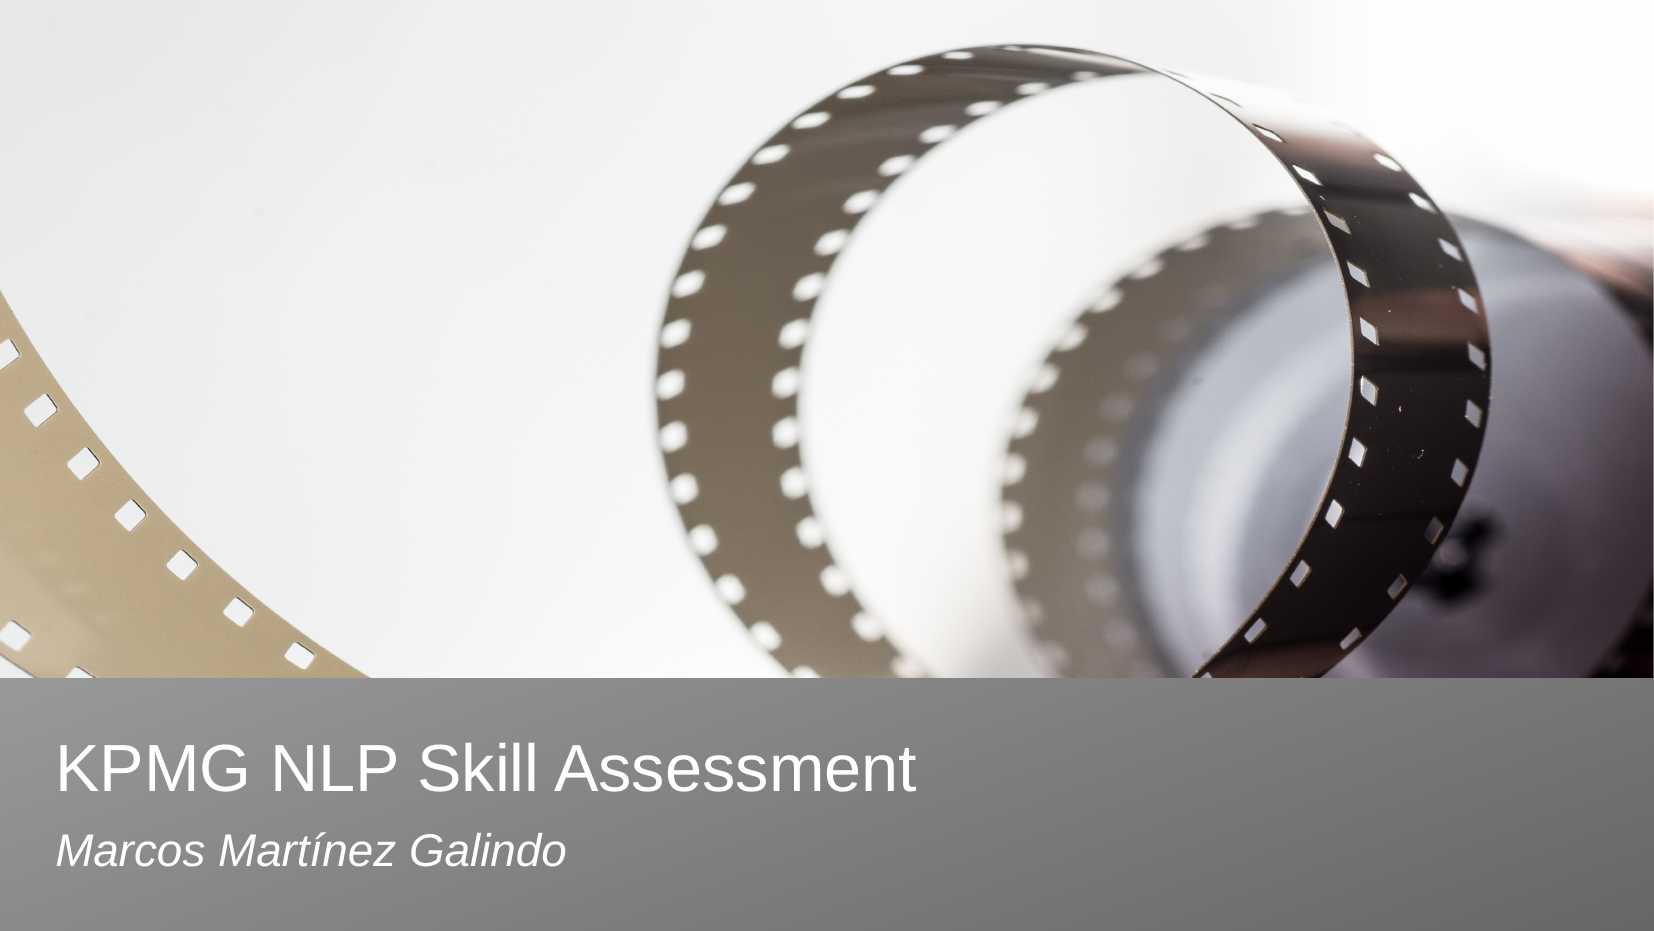

# KPMG NLP Skill Assessment
 Marcos Martínez Galindo